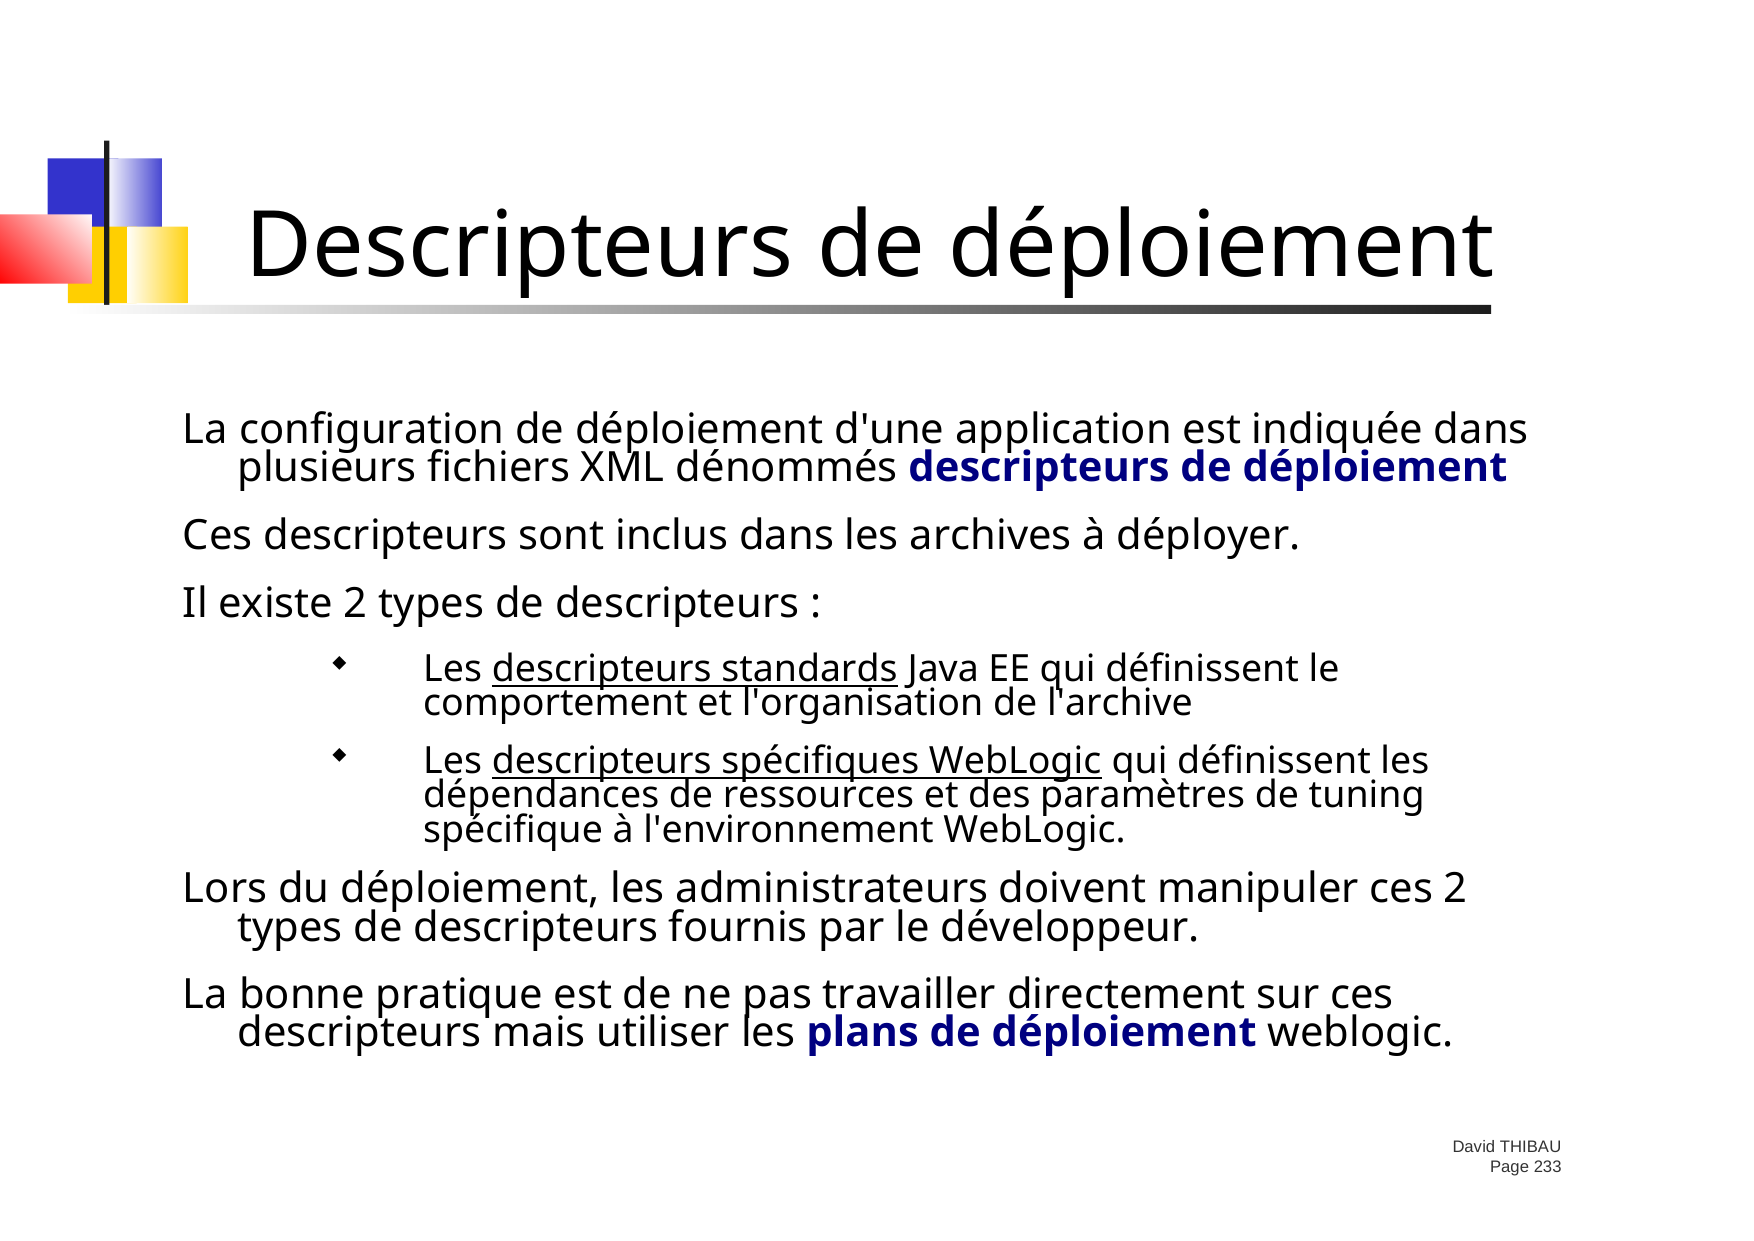

# Descripteurs de déploiement
La configuration de déploiement d'une application est indiquée dans plusieurs fichiers XML dénommés descripteurs de déploiement
Ces descripteurs sont inclus dans les archives à déployer.
Il existe 2 types de descripteurs :
Les descripteurs standards Java EE qui définissent le comportement et l'organisation de l'archive
Les descripteurs spécifiques WebLogic qui définissent les dépendances de ressources et des paramètres de tuning spécifique à l'environnement WebLogic.
Lors du déploiement, les administrateurs doivent manipuler ces 2 types de descripteurs fournis par le développeur.
La bonne pratique est de ne pas travailler directement sur ces descripteurs mais utiliser les plans de déploiement weblogic.